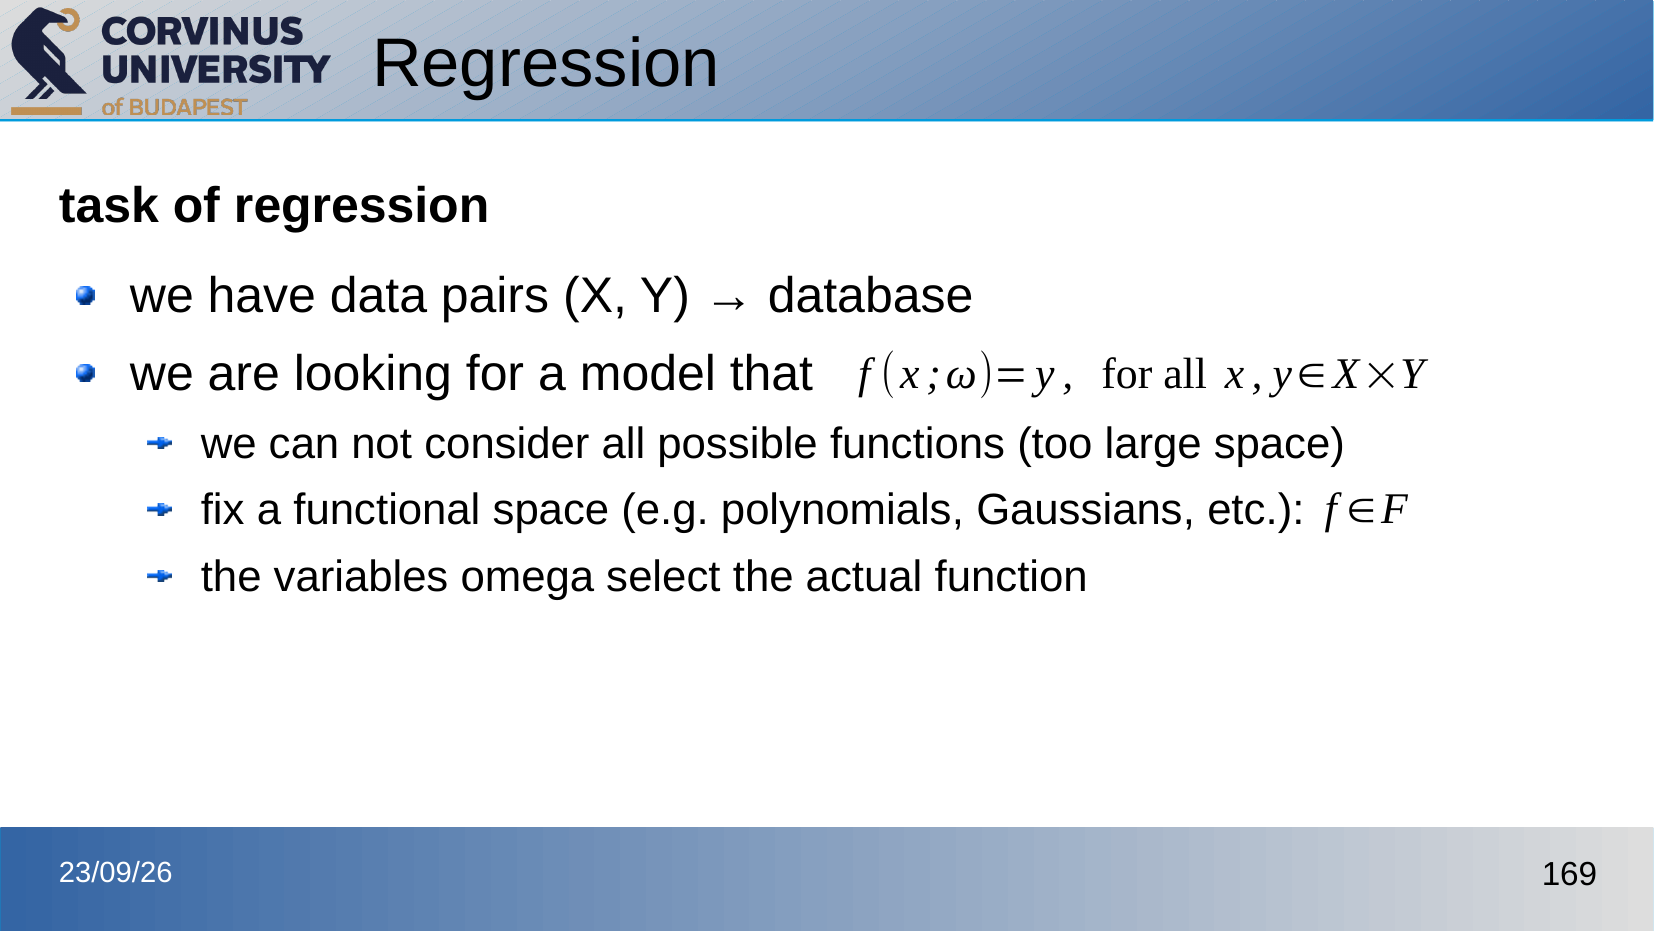

# Regression
task of regression
we have data pairs (X, Y) → database
we are looking for a model that
we can not consider all possible functions (too large space)
fix a functional space (e.g. polynomials, Gaussians, etc.):
the variables omega select the actual function